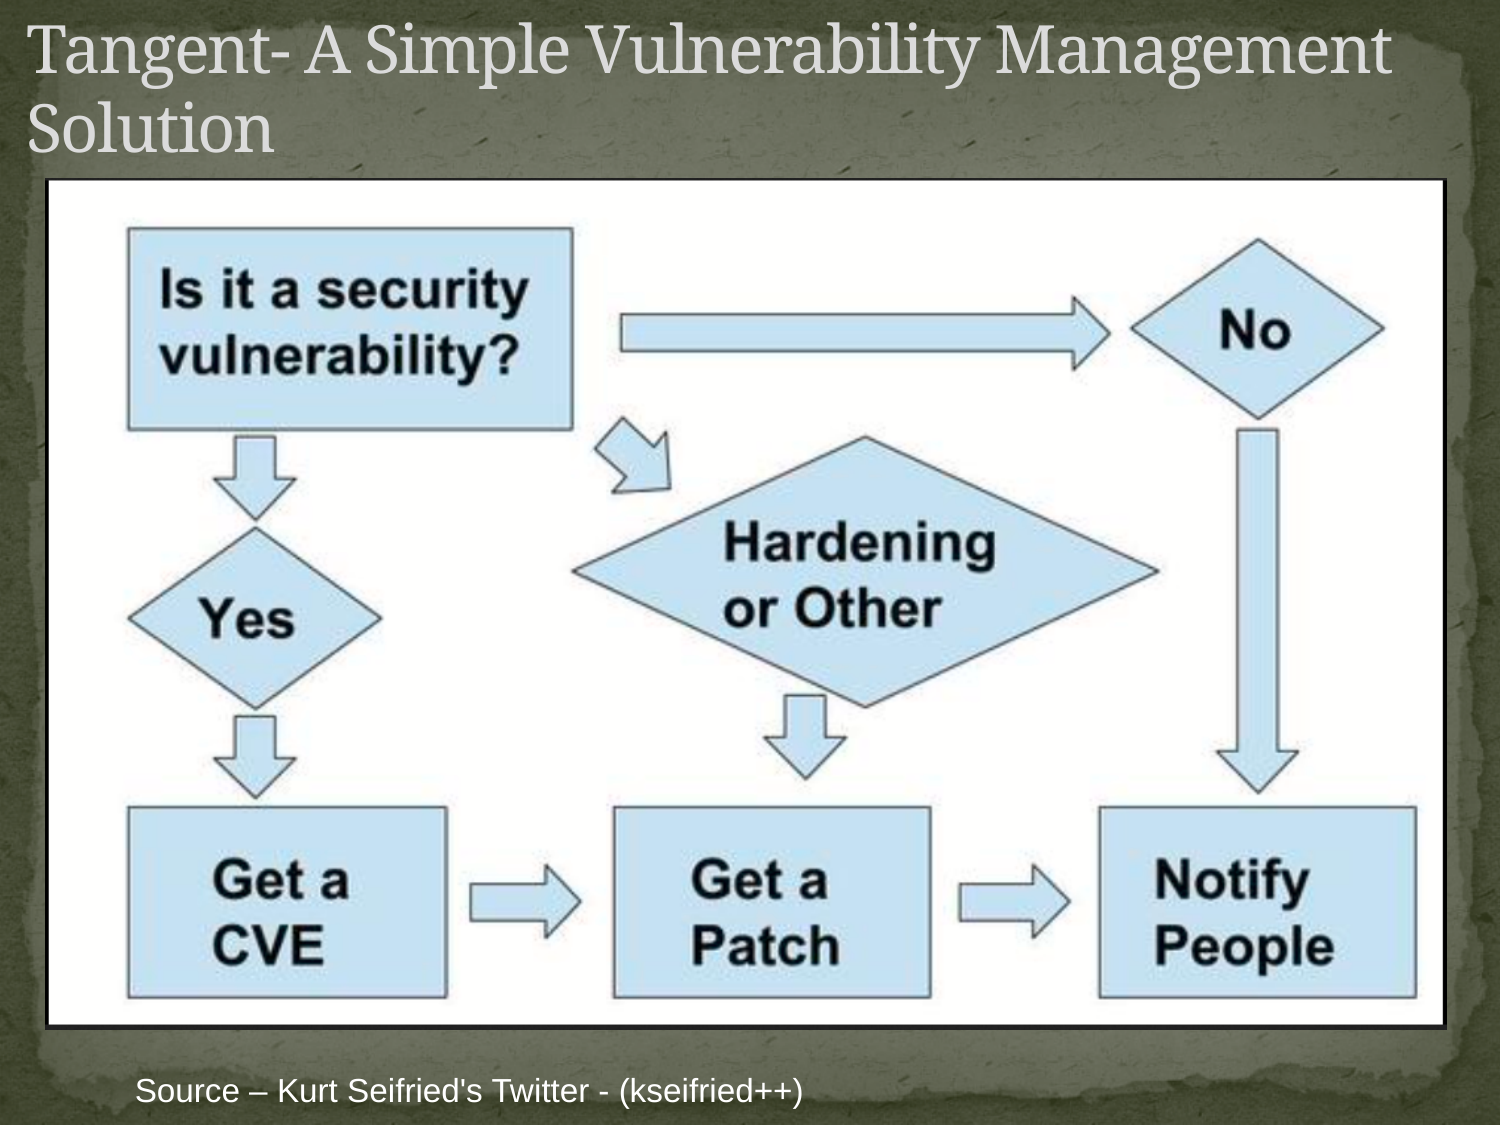

# Tangent- A Simple Vulnerability Management Solution
Source – Kurt Seifried's Twitter - (kseifried++)